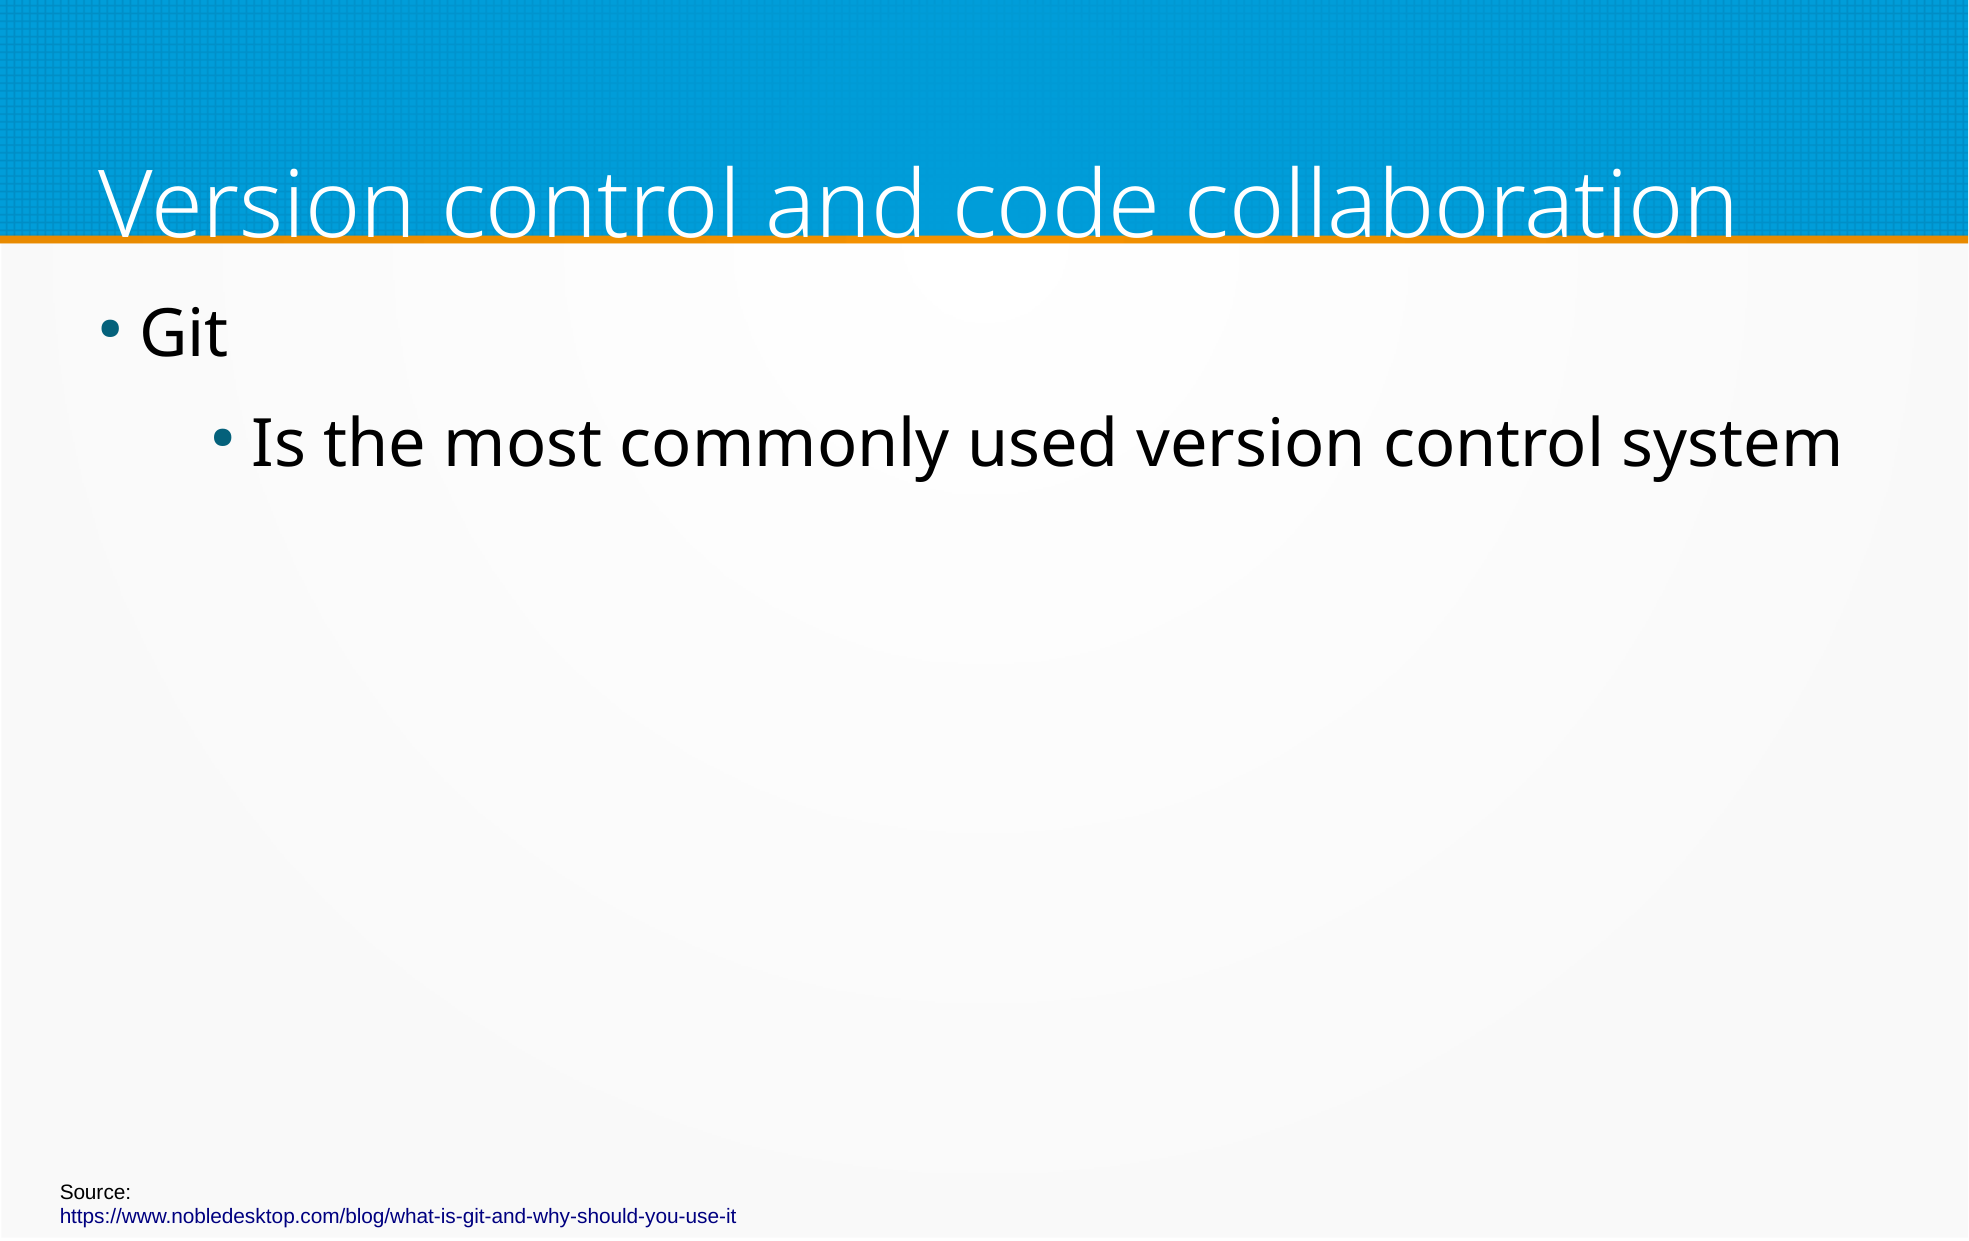

# Version control and code collaboration
 Git
 Is the most commonly used version control system
Source: https://www.nobledesktop.com/blog/what-is-git-and-why-should-you-use-it